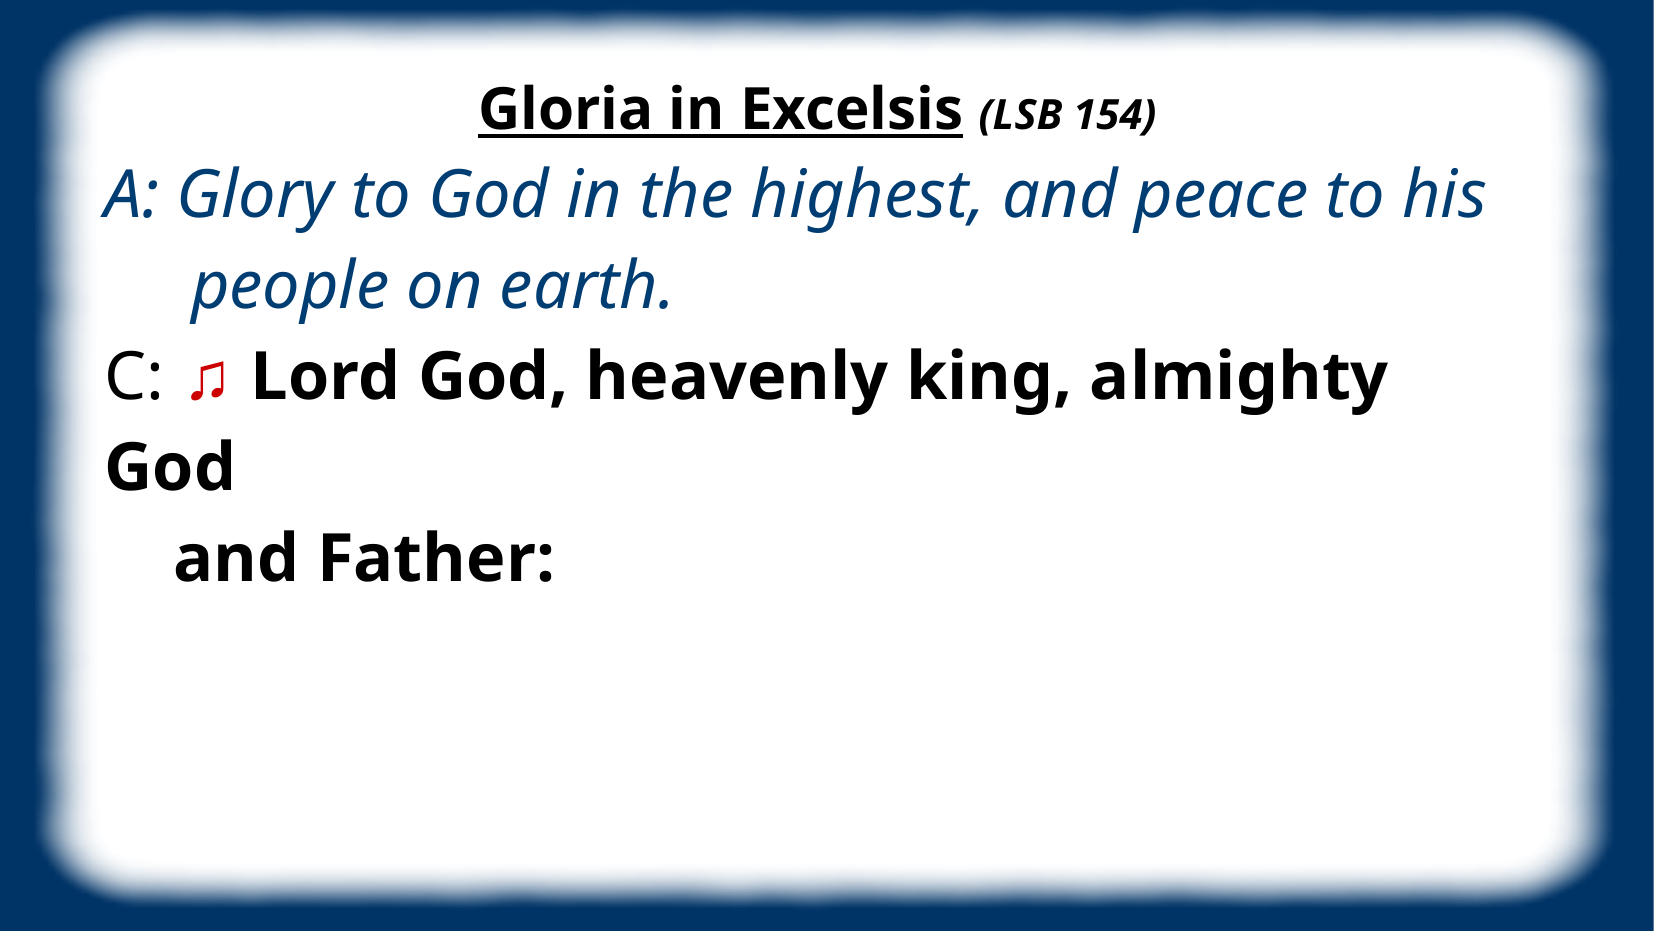

Gloria in Excelsis (LSB 154)
A: Glory to God in the highest, and peace to his
 people on earth.
C: ♫ Lord God, heavenly king, almighty God
 and Father: